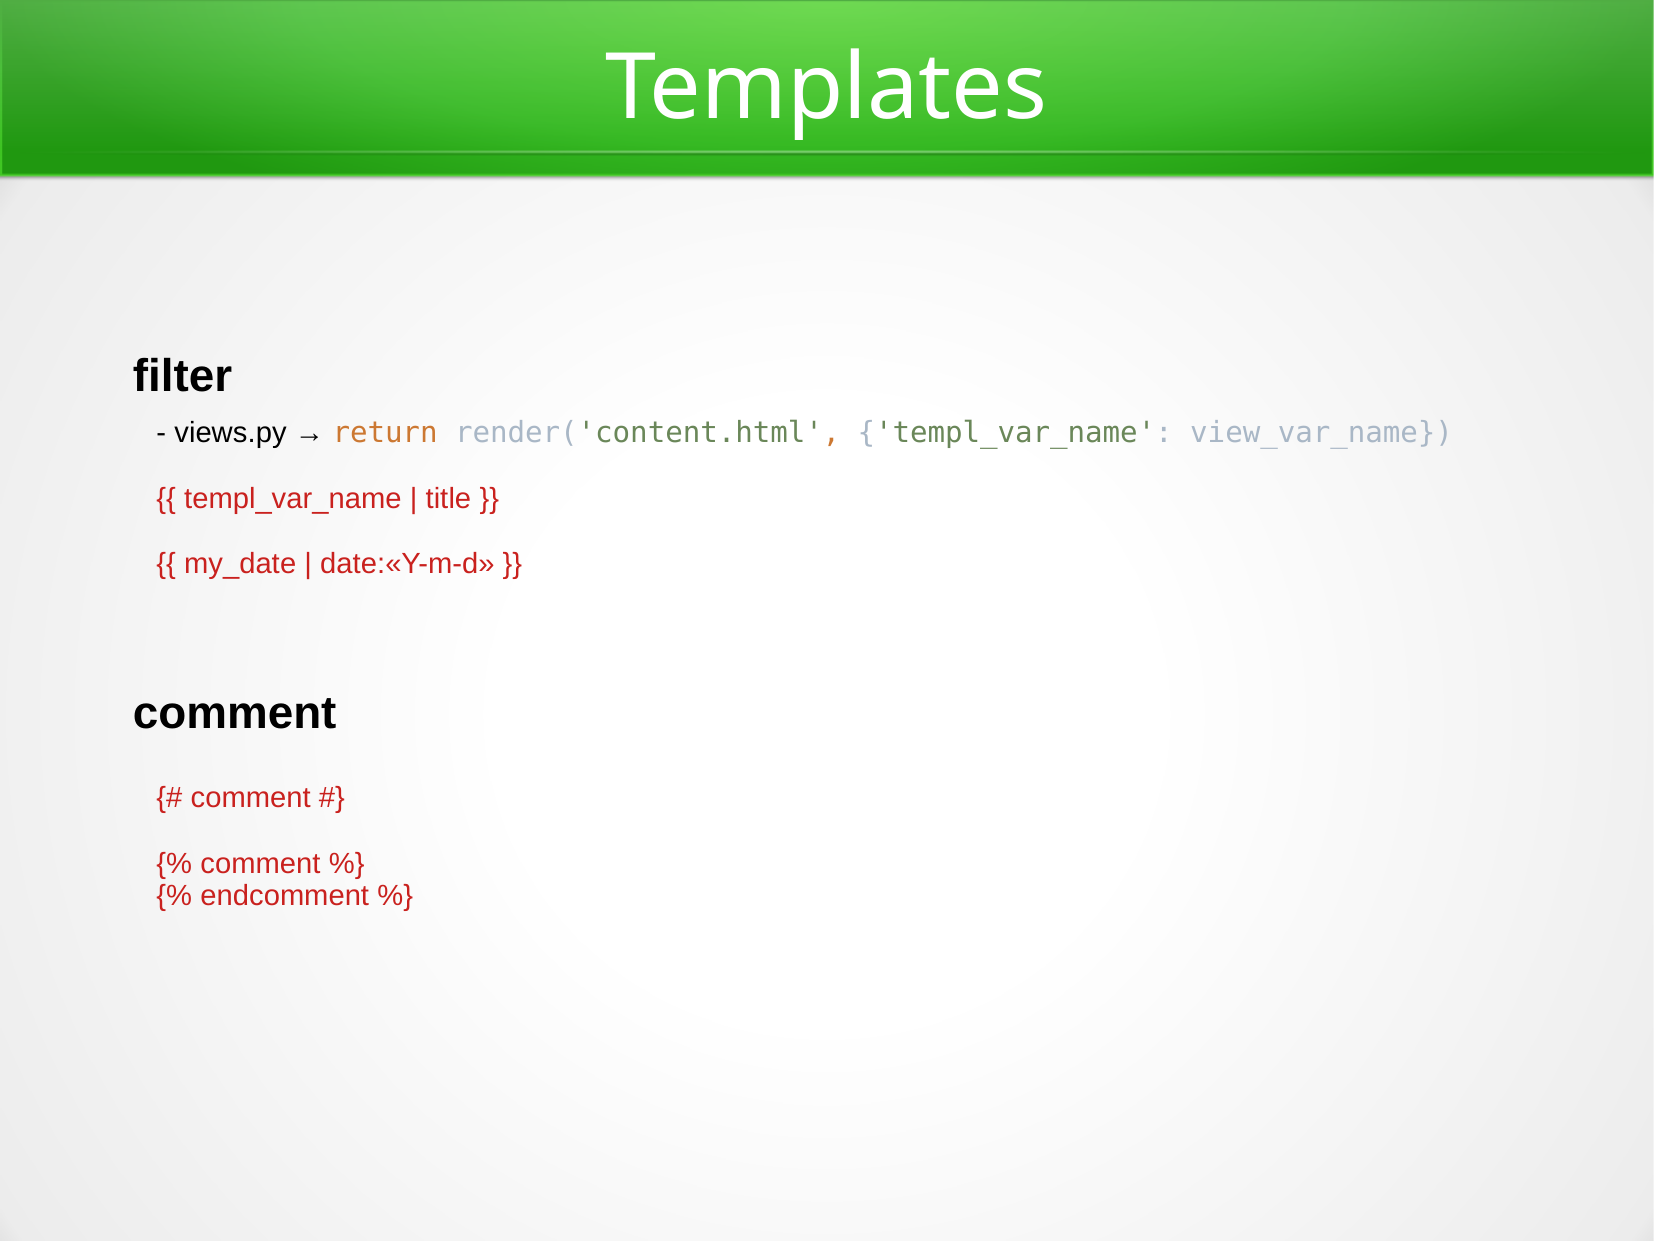

# Templates
filter
- views.py → return render('content.html', {'templ_var_name': view_var_name})
{{ templ_var_name | title }}
{{ my_date | date:«Y-m-d» }}
comment
{# comment #}
{% comment %}
{% endcomment %}